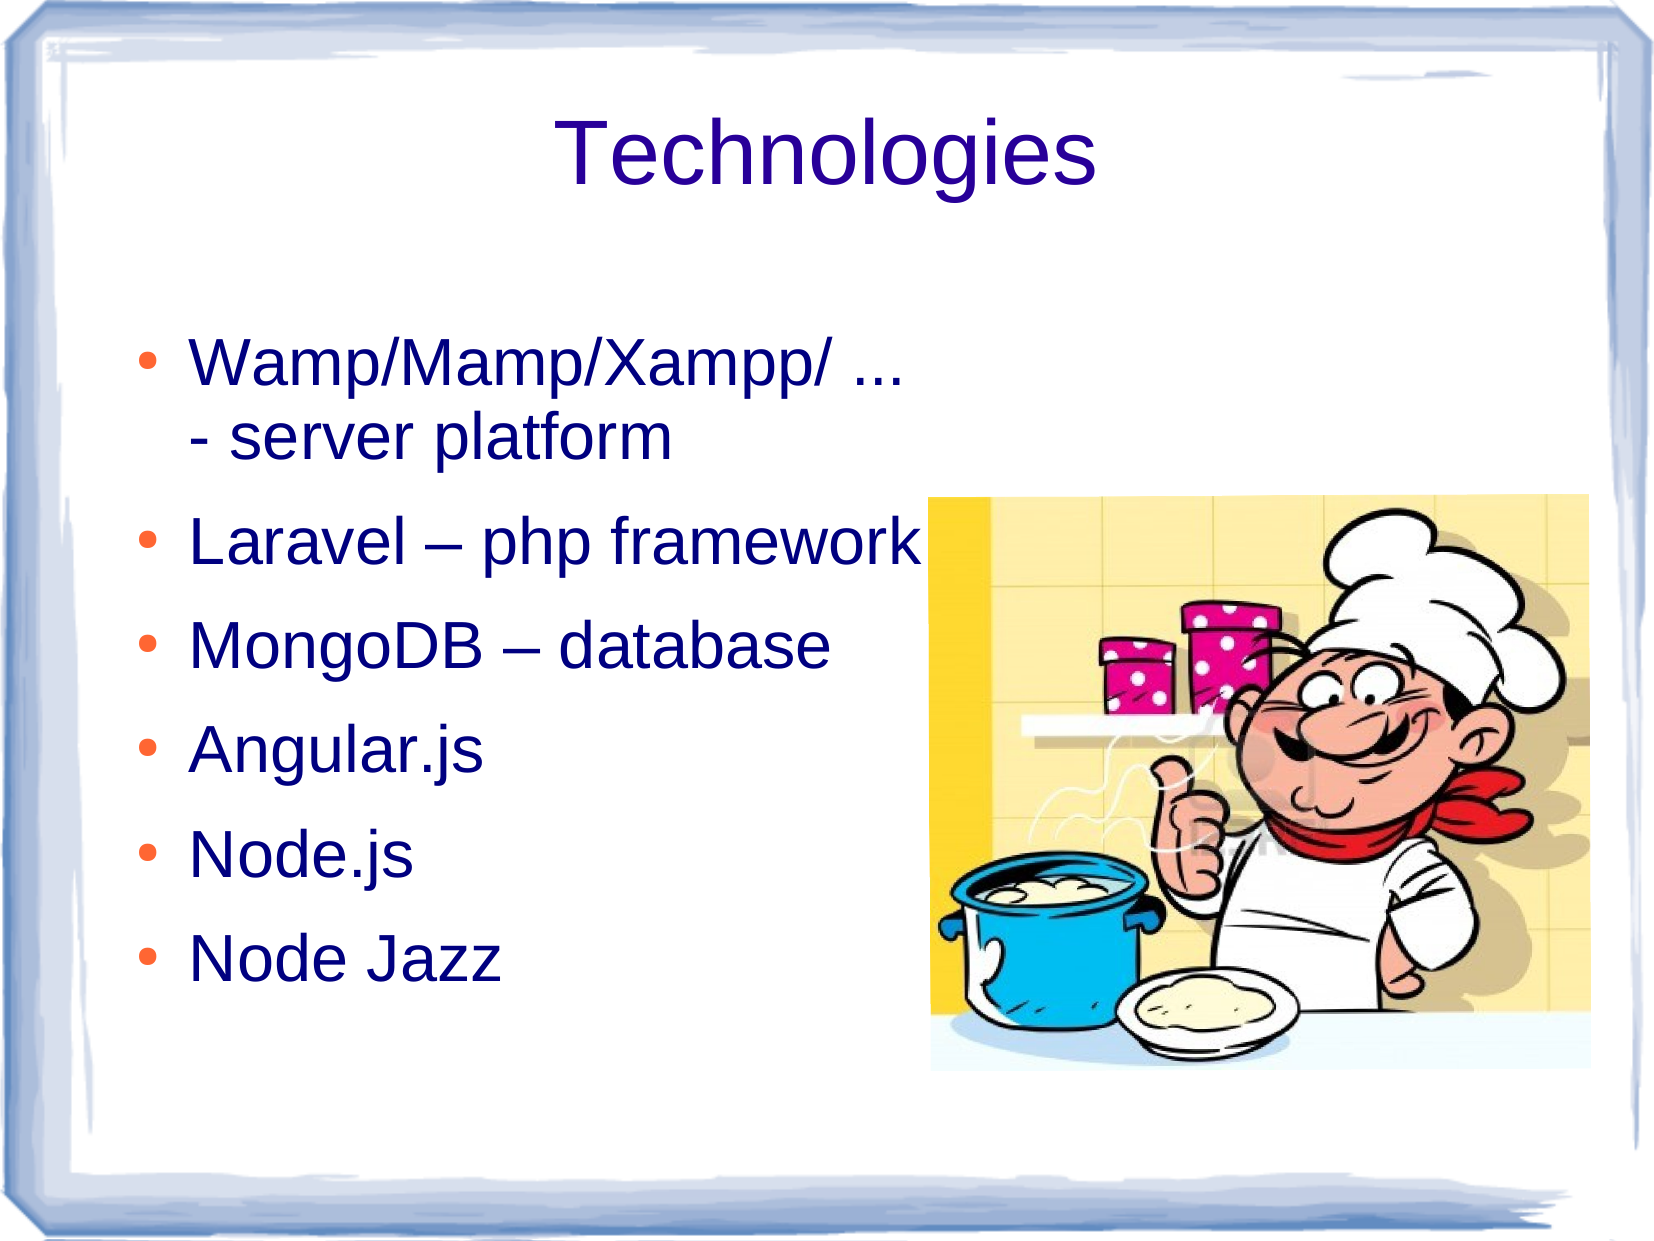

# Technologies
Wamp/Mamp/Xampp/ ... - server platform
Laravel – php framework
MongoDB – database
Angular.js
Node.js
Node Jazz